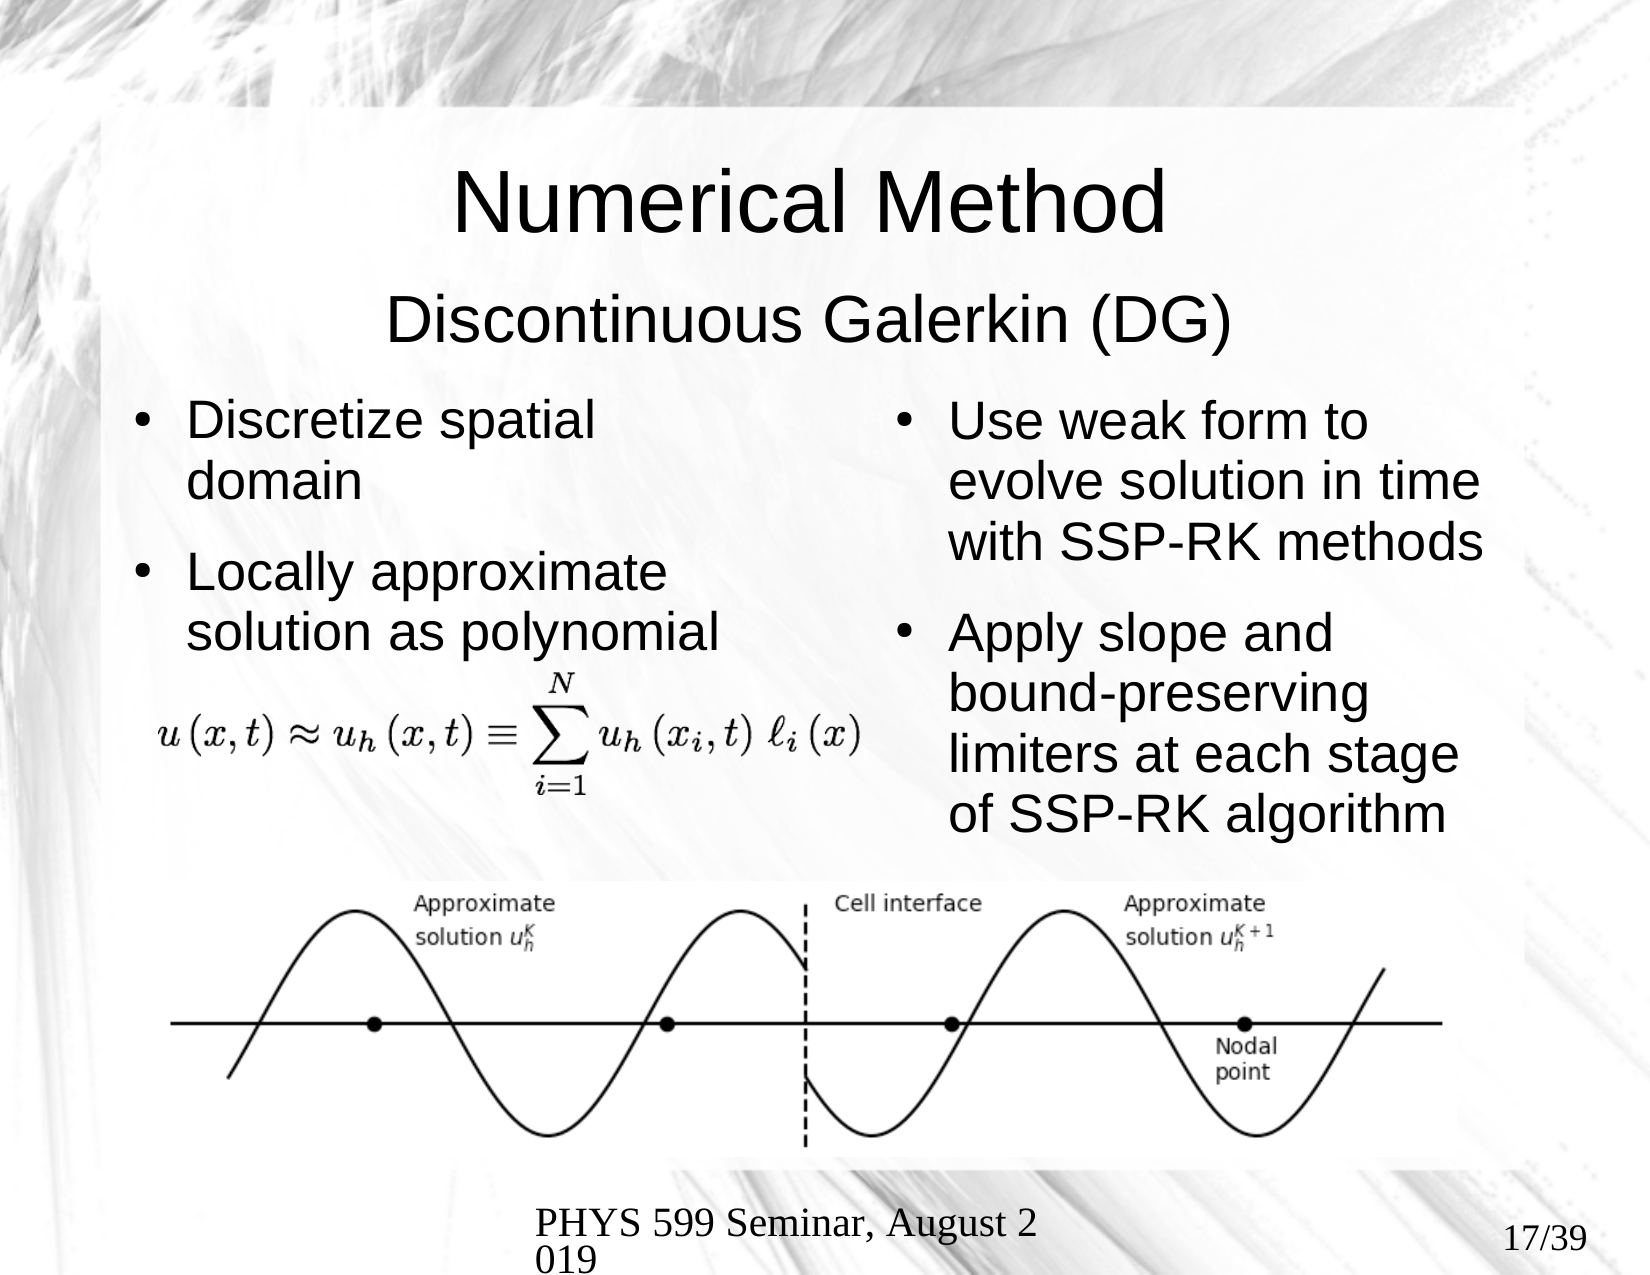

# Numerical Method
Discontinuous Galerkin (DG)
Discretize spatial domain
Locally approximate solution as polynomial
Use weak form to evolve solution in time with SSP-RK methods
Apply slope and bound-preserving limiters at each stage of SSP-RK algorithm
PHYS 599 Seminar, August 2019
17